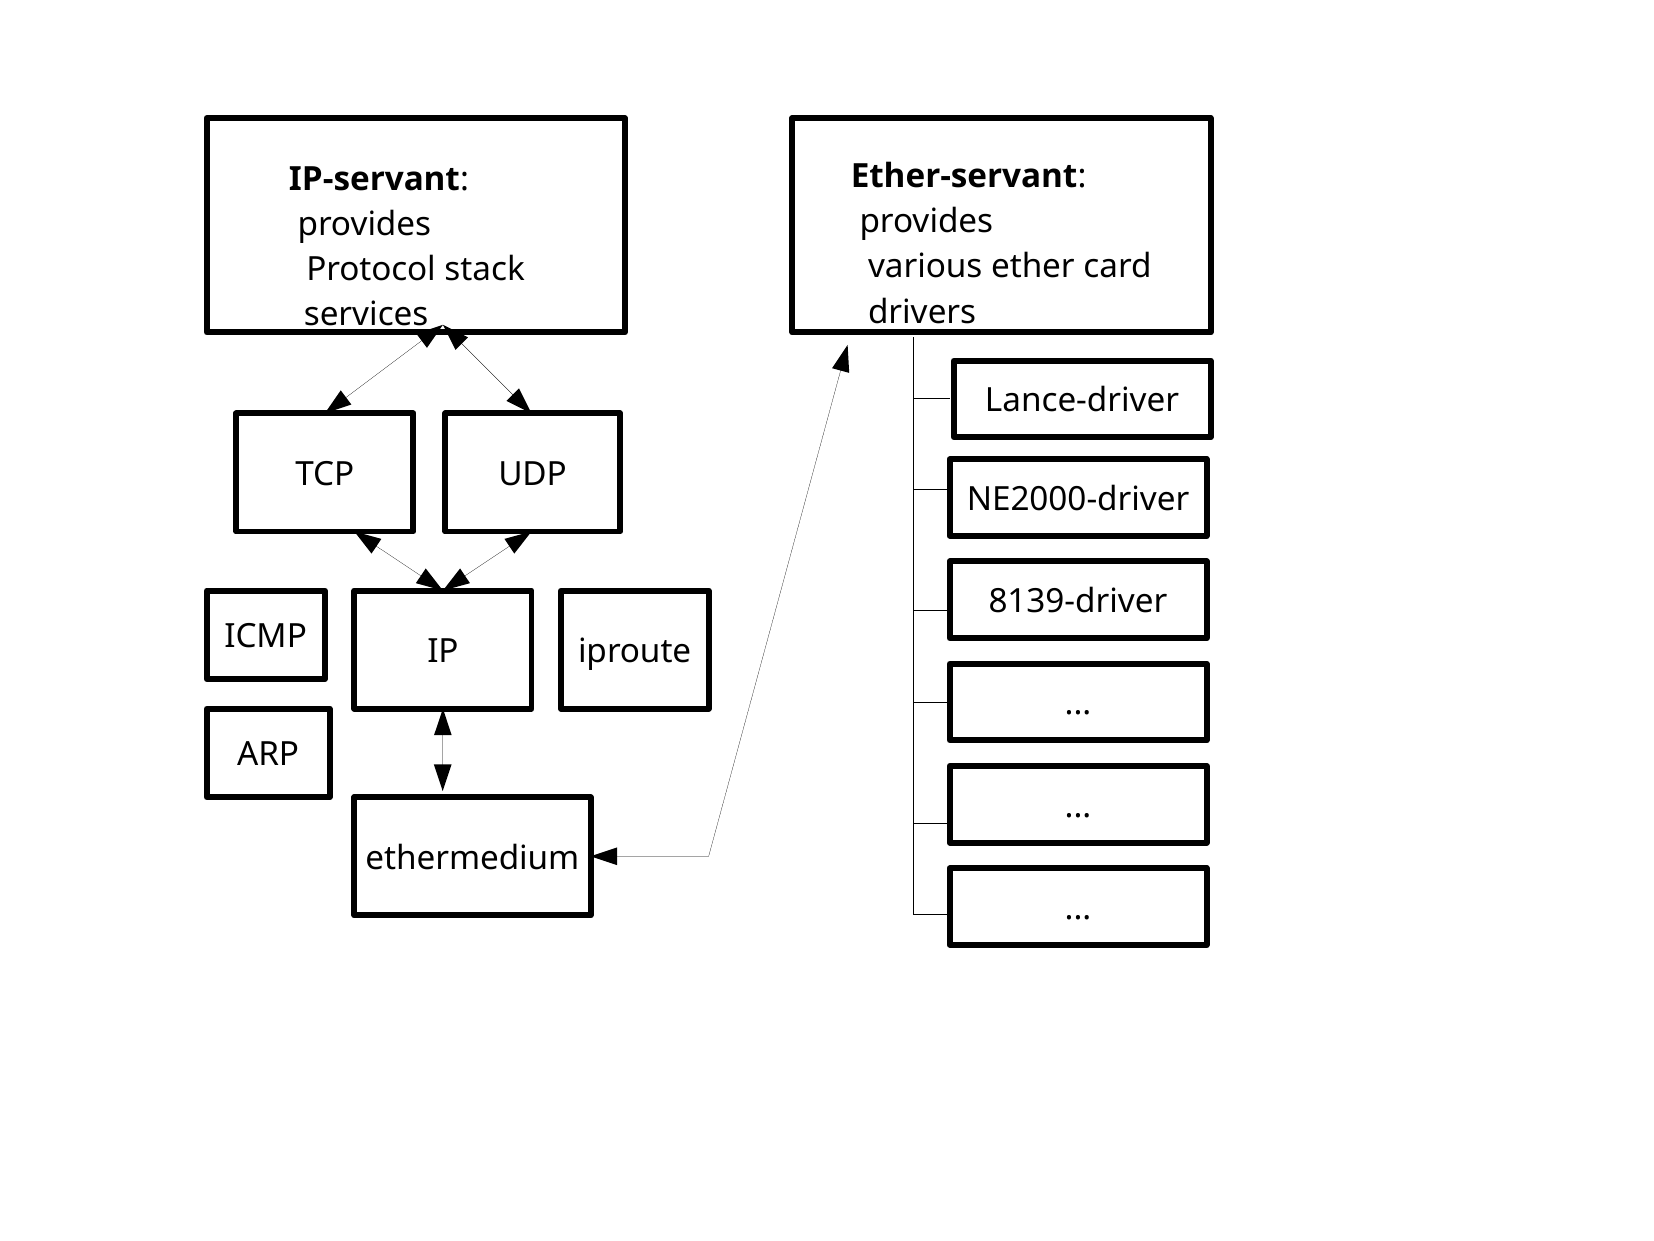

IP-servant:
 provides
 Protocol stack
 services
Ether-servant:
 provides
 various ether card
 drivers
Lance-driver
TCP
UDP
NE2000-driver
8139-driver
ICMP
IP
iproute
...
ARP
...
ethermedium
...